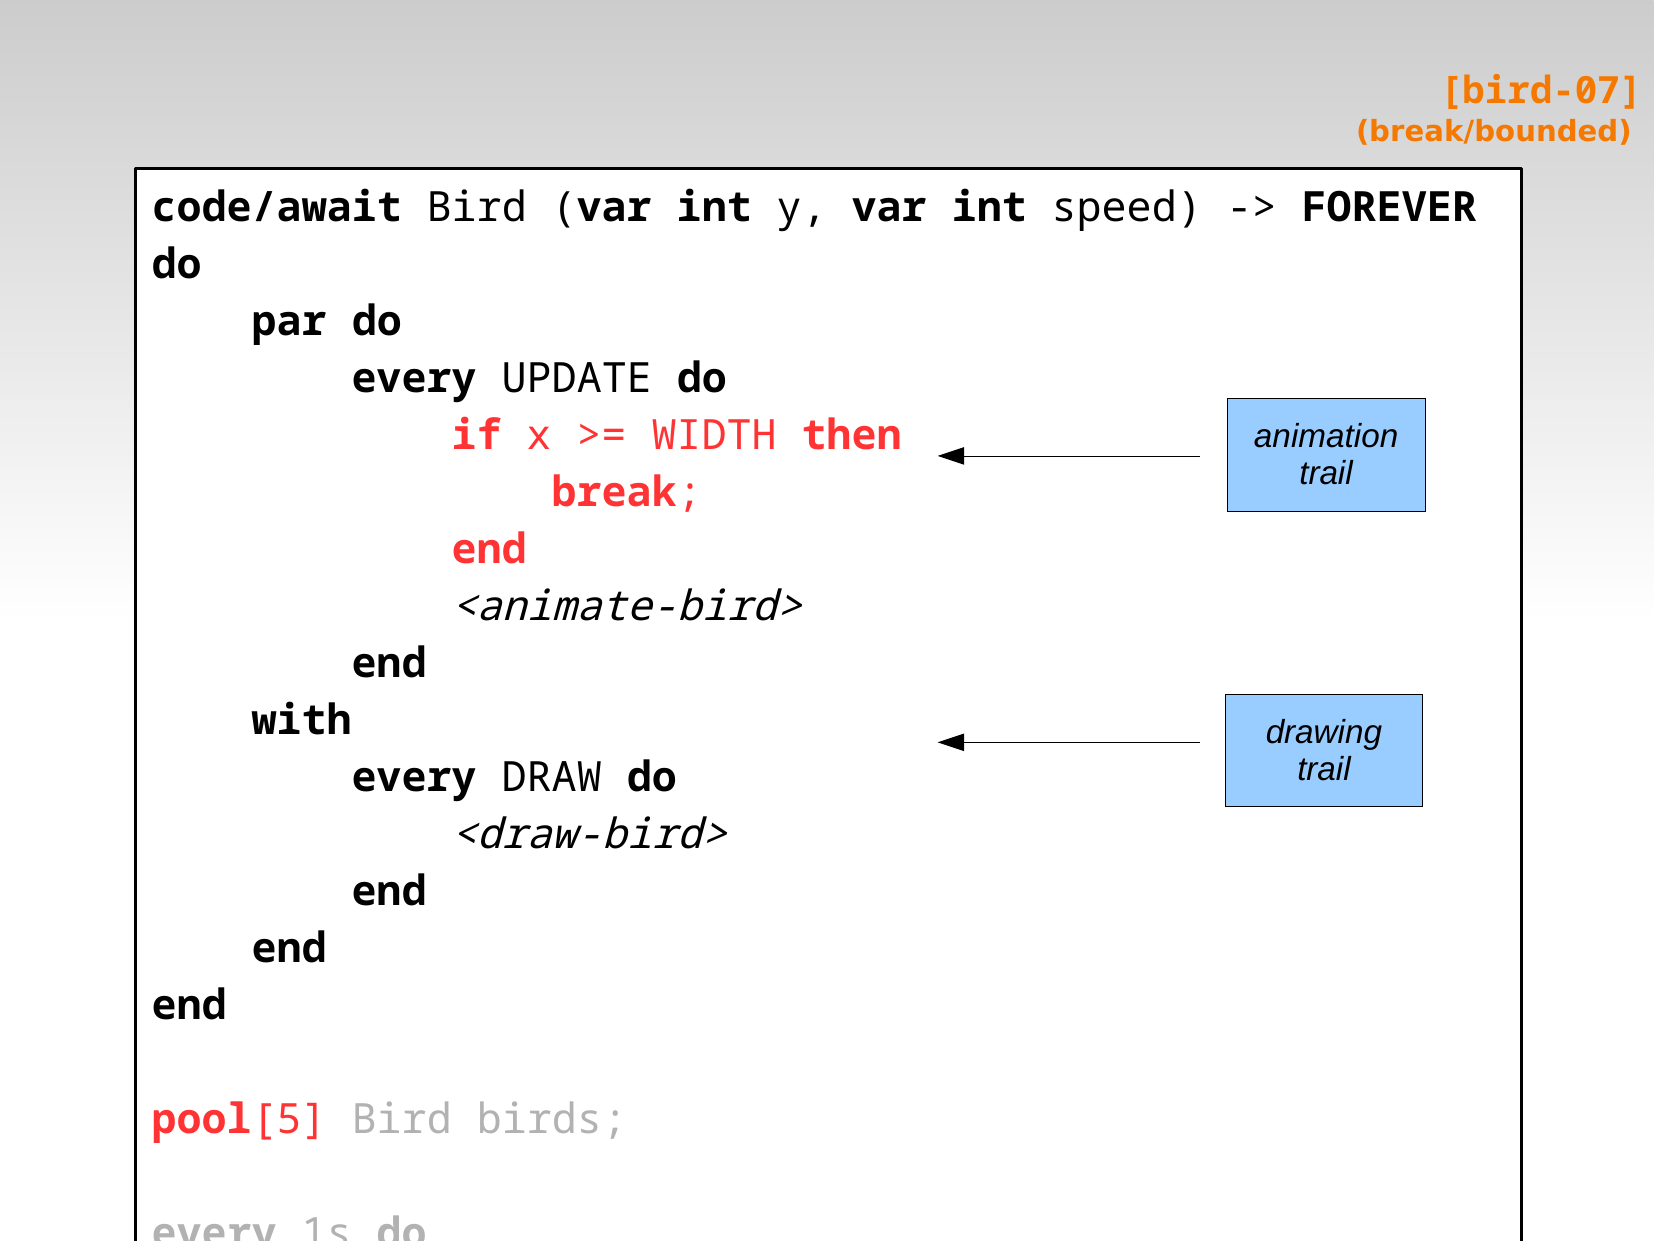

# [bird-07] (break/bounded)
code/await Bird (var int y, var int speed) -> FOREVER
do
 par do
 every UPDATE do
 if x >= WIDTH then
 break;
 end
 <animate-bird>
 end
 with
 every DRAW do
 <draw-bird>
 end
 end
end
pool[5] Bird birds;
every 1s do
 spawn Bird(...) in birds;
end
animation
trail
drawing
trail